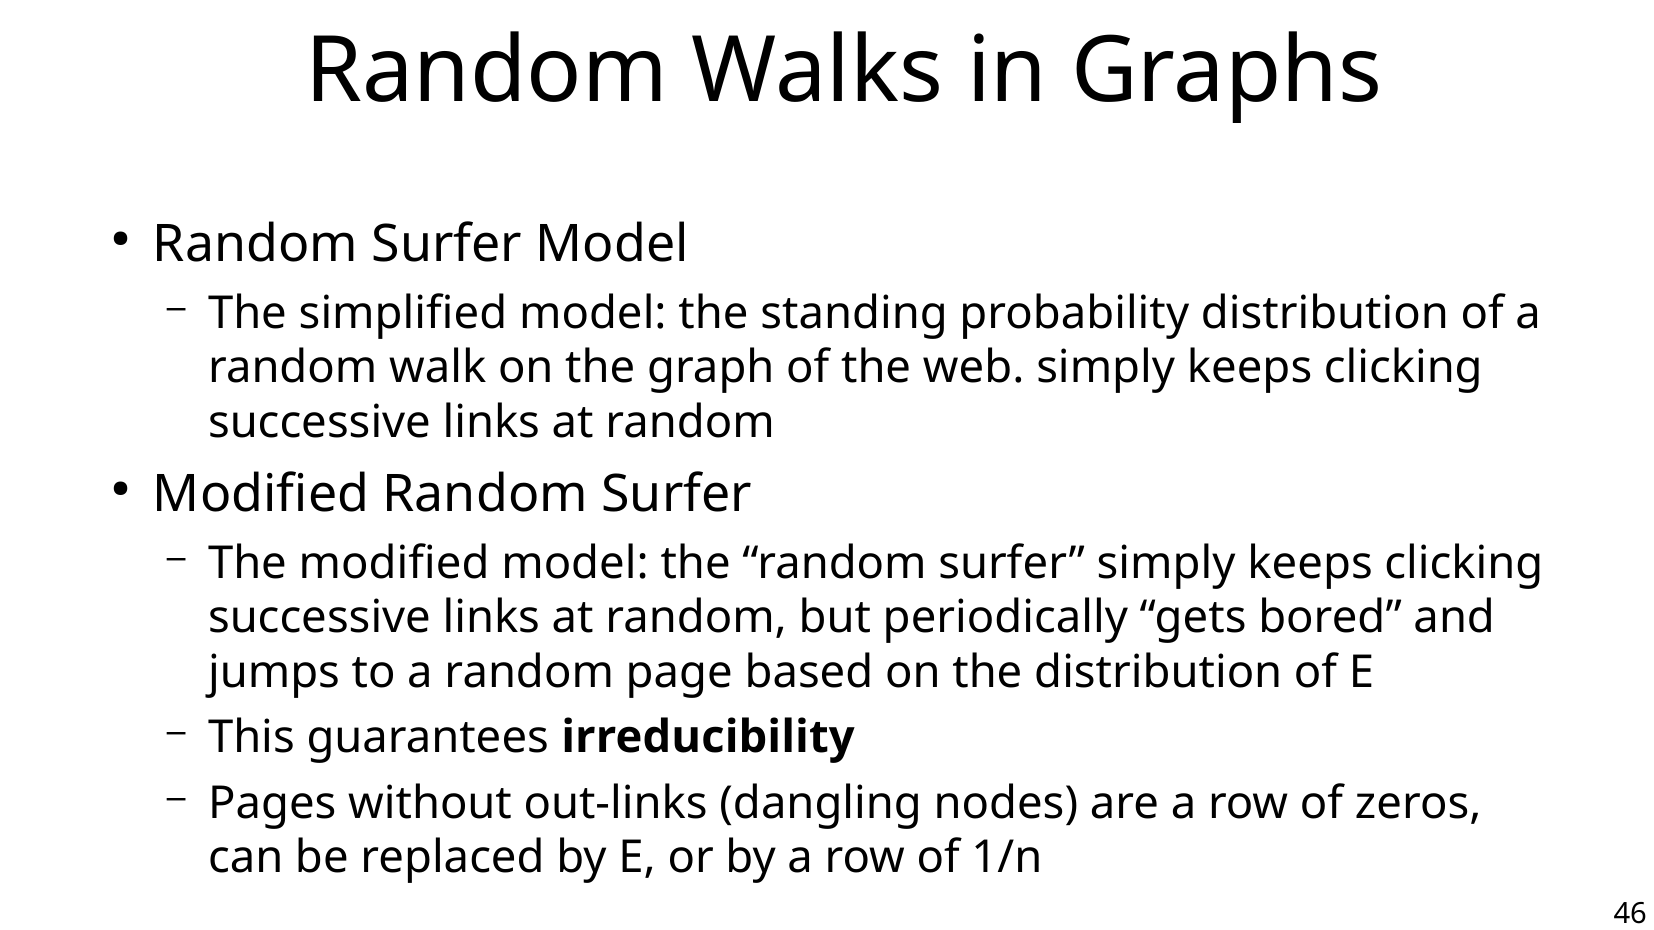

# Random Walks in Graphs
Random Surfer Model
The simplified model: the standing probability distribution of a random walk on the graph of the web. simply keeps clicking successive links at random
Modified Random Surfer
The modified model: the “random surfer” simply keeps clicking successive links at random, but periodically “gets bored” and jumps to a random page based on the distribution of E
This guarantees irreducibility
Pages without out-links (dangling nodes) are a row of zeros, can be replaced by E, or by a row of 1/n
46